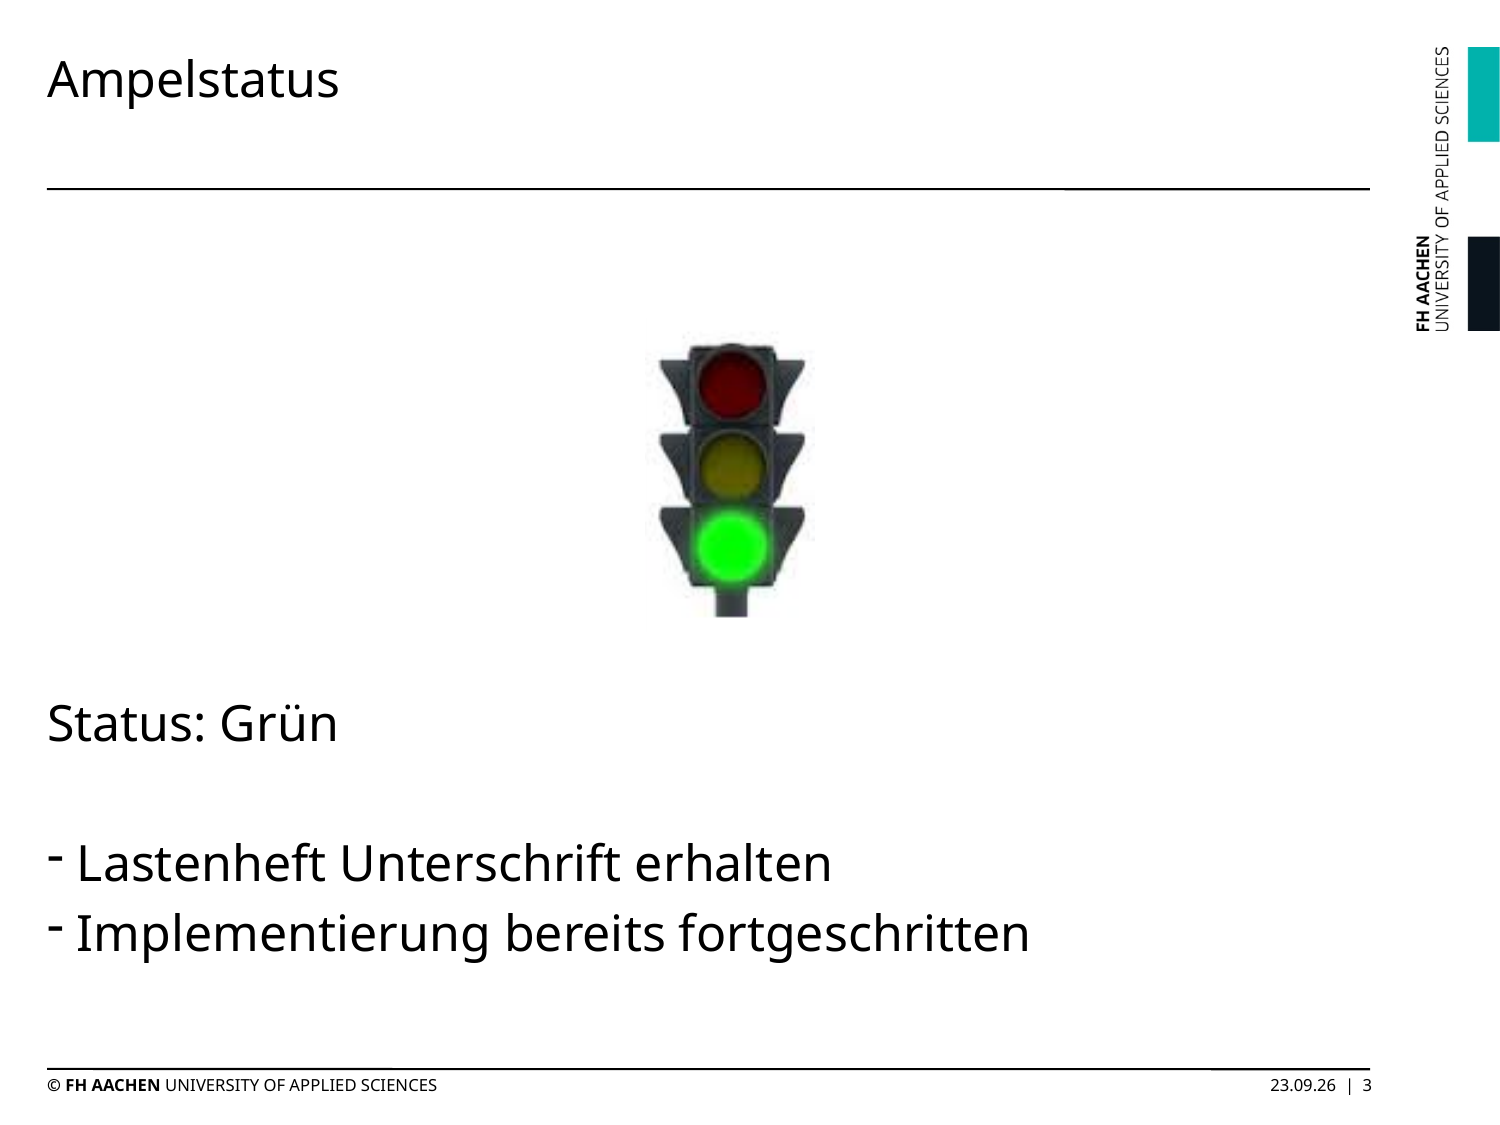

# Ampelstatus
Status: Grün
 Lastenheft Unterschrift erhalten
 Implementierung bereits fortgeschritten